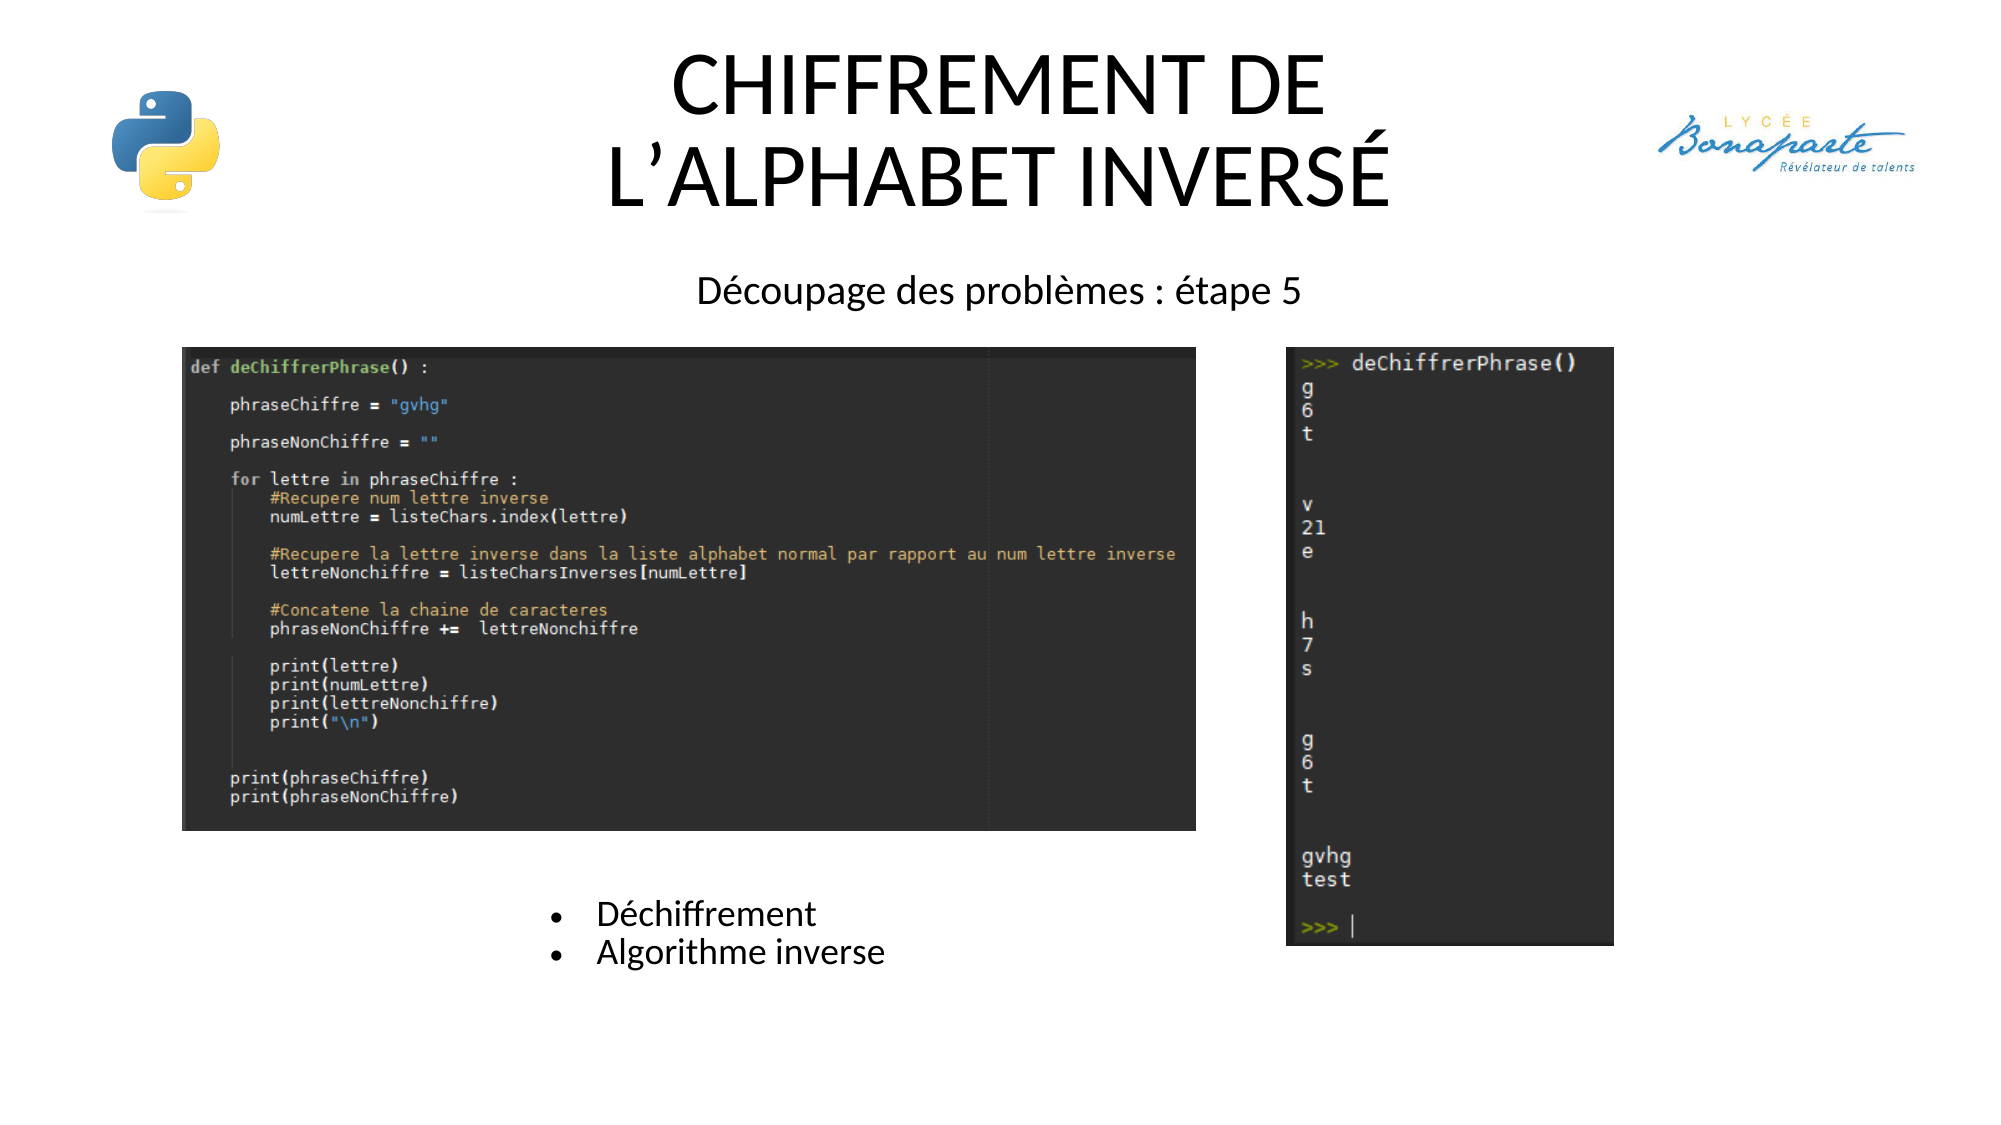

CHIFFREMENT DE L’ALPHABET INVERSÉ
Découpage des problèmes : étape 5
Déchiffrement
Algorithme inverse